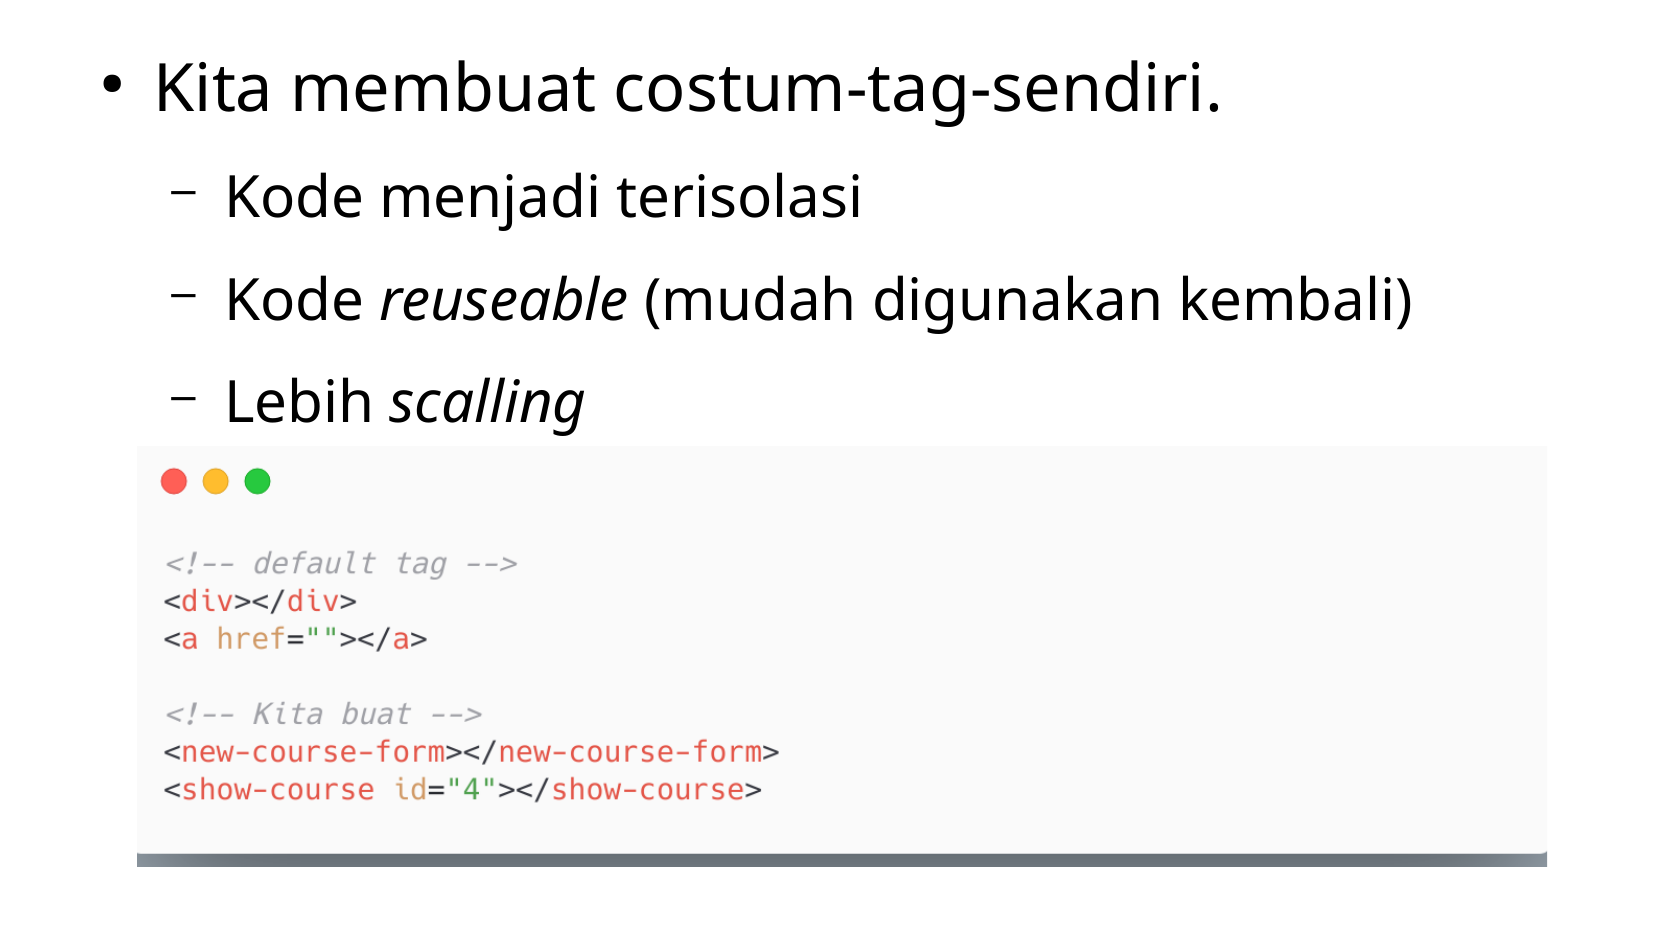

# Kita membuat costum-tag-sendiri.
Kode menjadi terisolasi
Kode reuseable (mudah digunakan kembali)
Lebih scalling